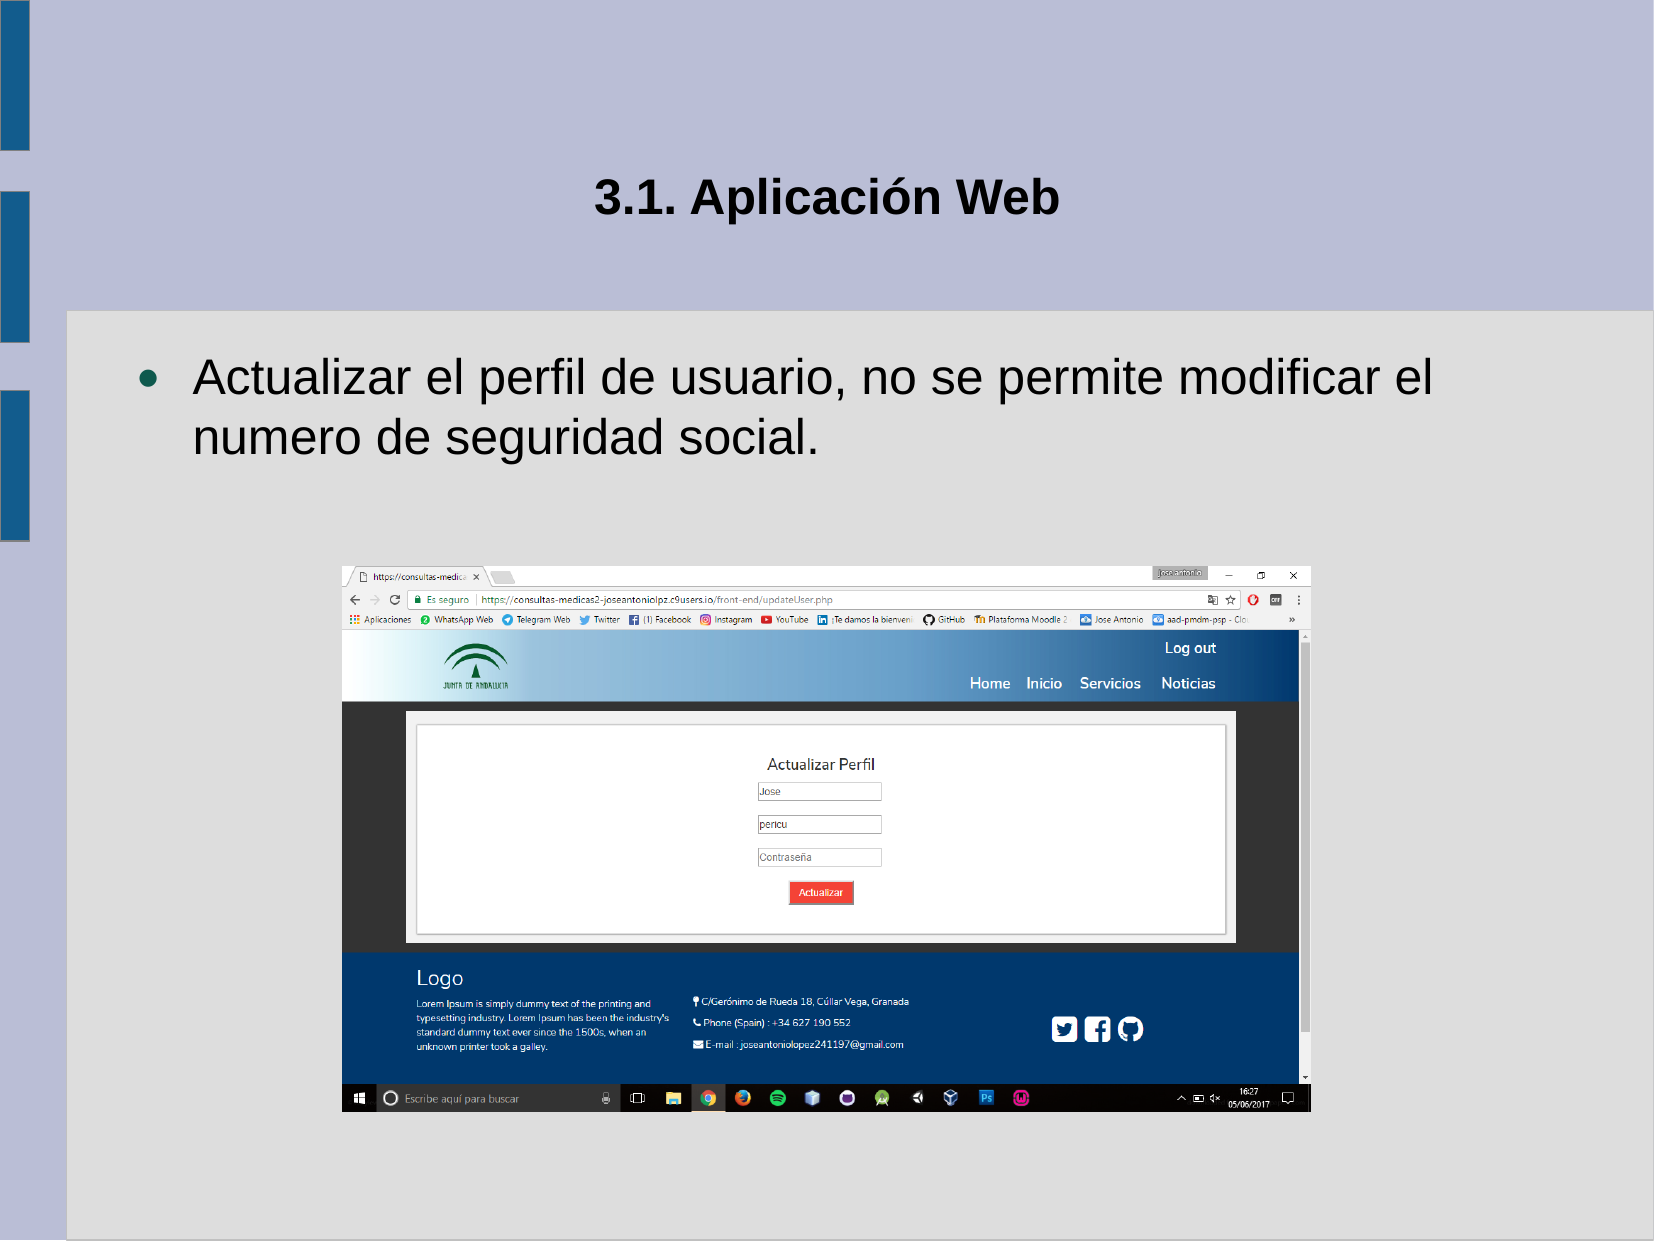

3.1. Aplicación Web
Actualizar el perfil de usuario, no se permite modificar el numero de seguridad social.